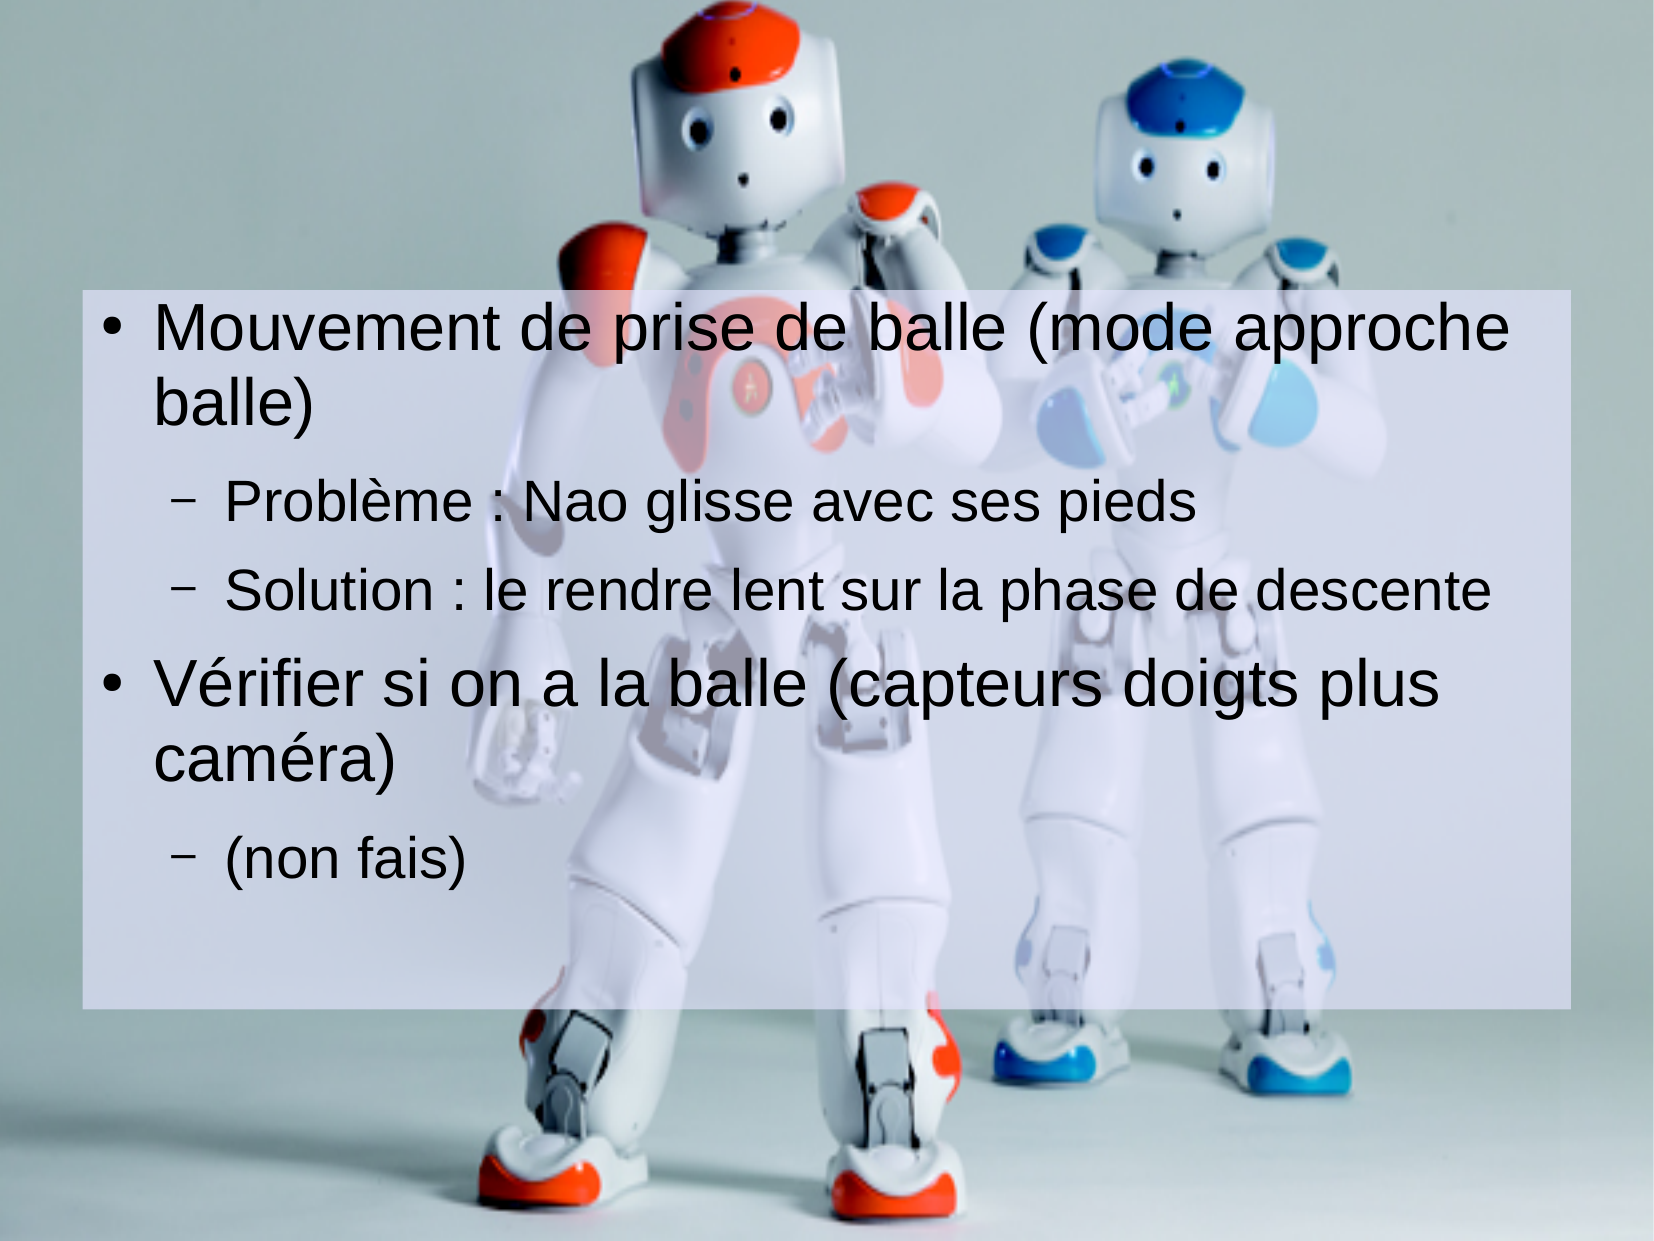

#
Mouvement de prise de balle (mode approche balle)
Problème : Nao glisse avec ses pieds
Solution : le rendre lent sur la phase de descente
Vérifier si on a la balle (capteurs doigts plus caméra)
(non fais)